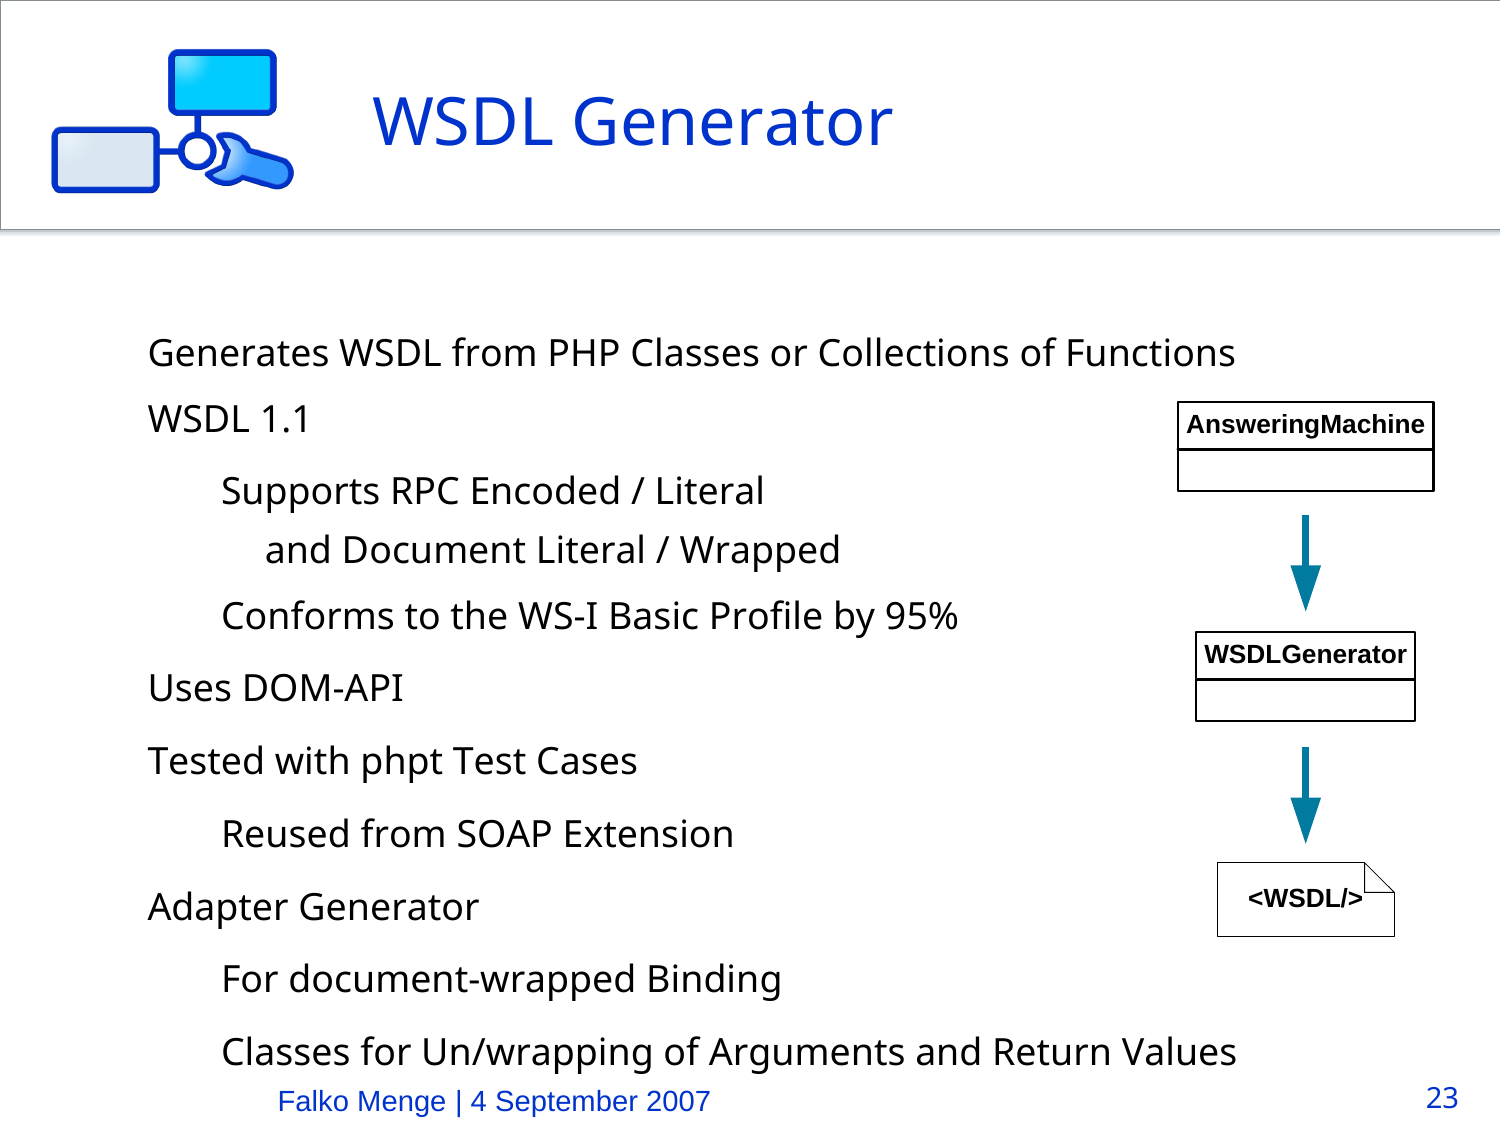

# WSDL Generator
Generates WSDL from PHP Classes or Collections of Functions
WSDL 1.1
Supports RPC Encoded / Literal
and Document Literal / Wrapped
Conforms to the WS-I Basic Profile by 95%
Uses DOM-API
Tested with phpt Test Cases
Reused from SOAP Extension
Adapter Generator
For document-wrapped Binding
Classes for Un/wrapping of Arguments and Return Values
Falko Menge
23